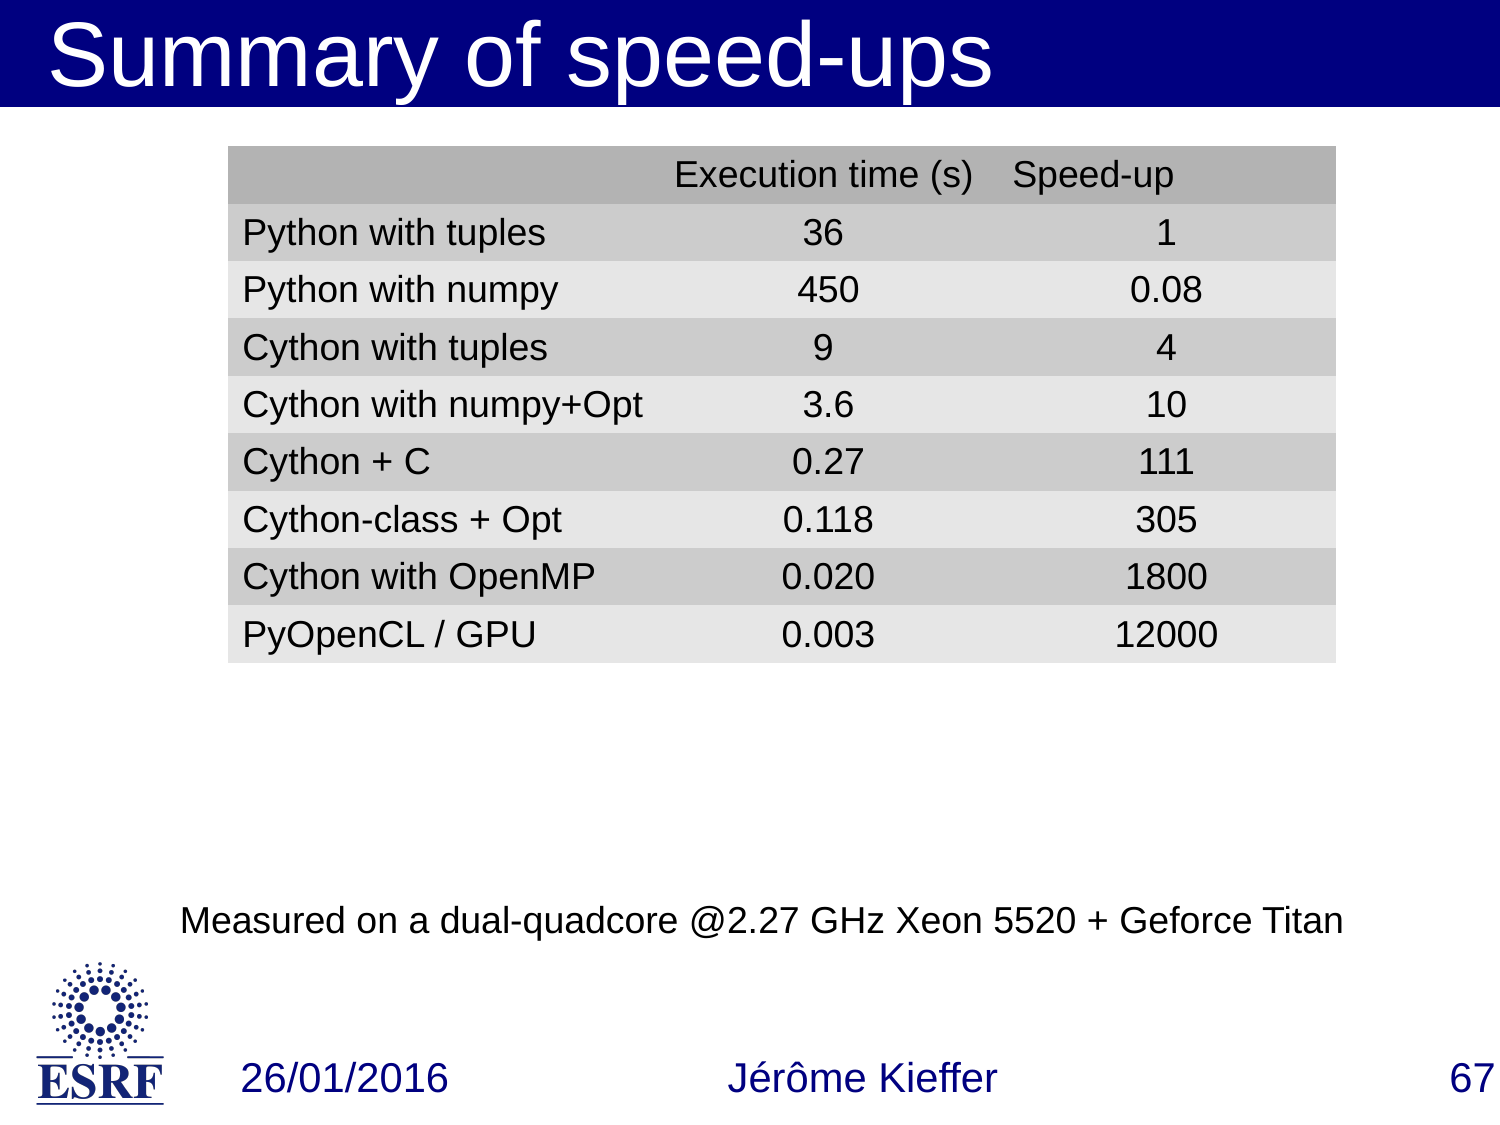

# Summary of speed-ups
| | Execution time (s) | Speed-up |
| --- | --- | --- |
| Python with tuples | 36 | 1 |
| Python with numpy | 450 | 0.08 |
| Cython with tuples | 9 | 4 |
| Cython with numpy+Opt | 3.6 | 10 |
| Cython + C | 0.27 | 111 |
| Cython-class + Opt | 0.118 | 305 |
| Cython with OpenMP | 0.020 | 1800 |
| PyOpenCL / GPU | 0.003 | 12000 |
Measured on a dual-quadcore @2.27 GHz Xeon 5520 + Geforce Titan
26/01/2016
Jérôme Kieffer
67